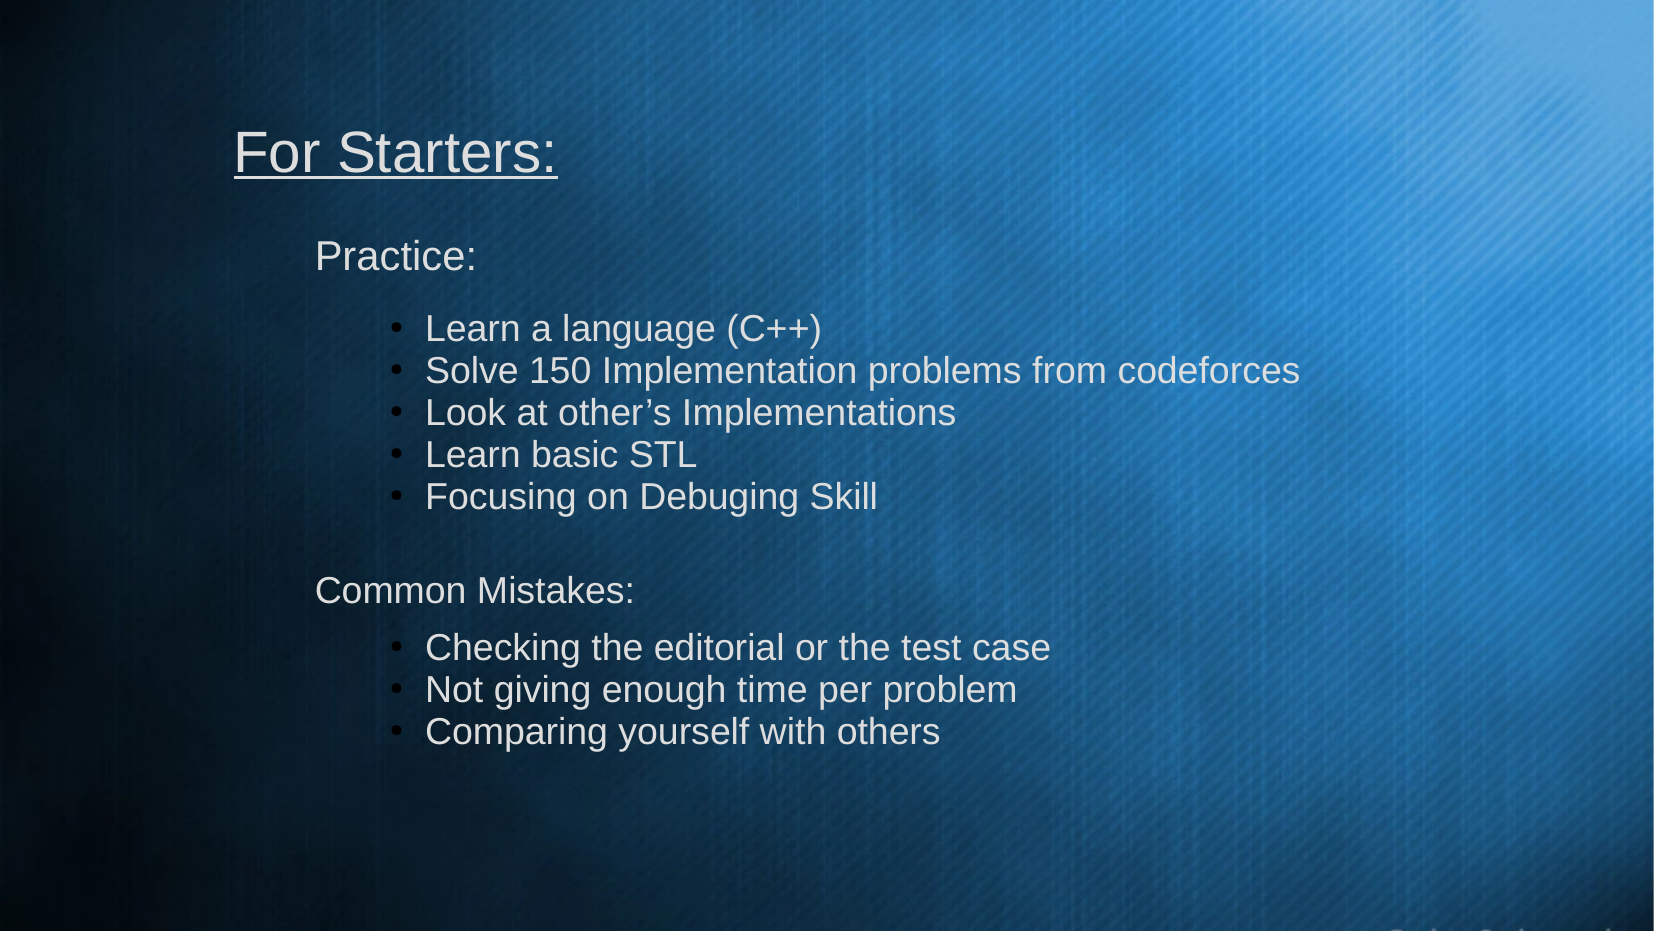

For Starters:
Practice:
Learn a language (C++)
Solve 150 Implementation problems from codeforces
Look at other’s Implementations
Learn basic STL
Focusing on Debuging Skill
Common Mistakes:
Checking the editorial or the test case
Not giving enough time per problem
Comparing yourself with others